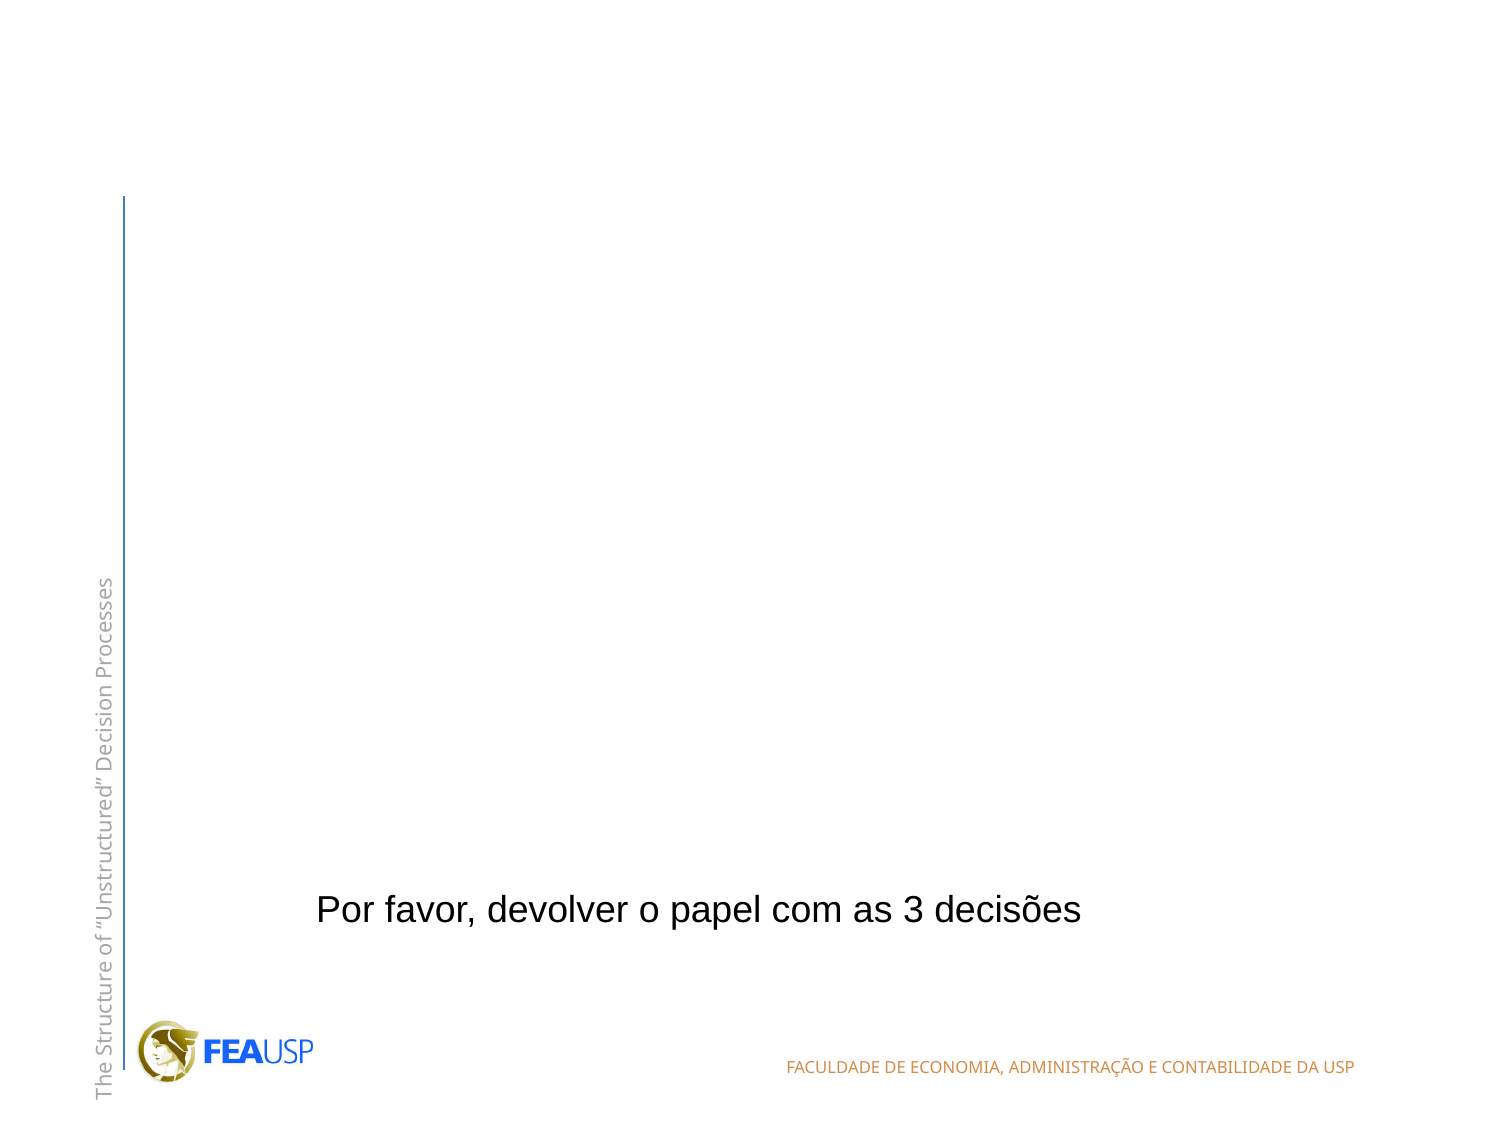

Por favor, devolver o papel com as 3 decisões